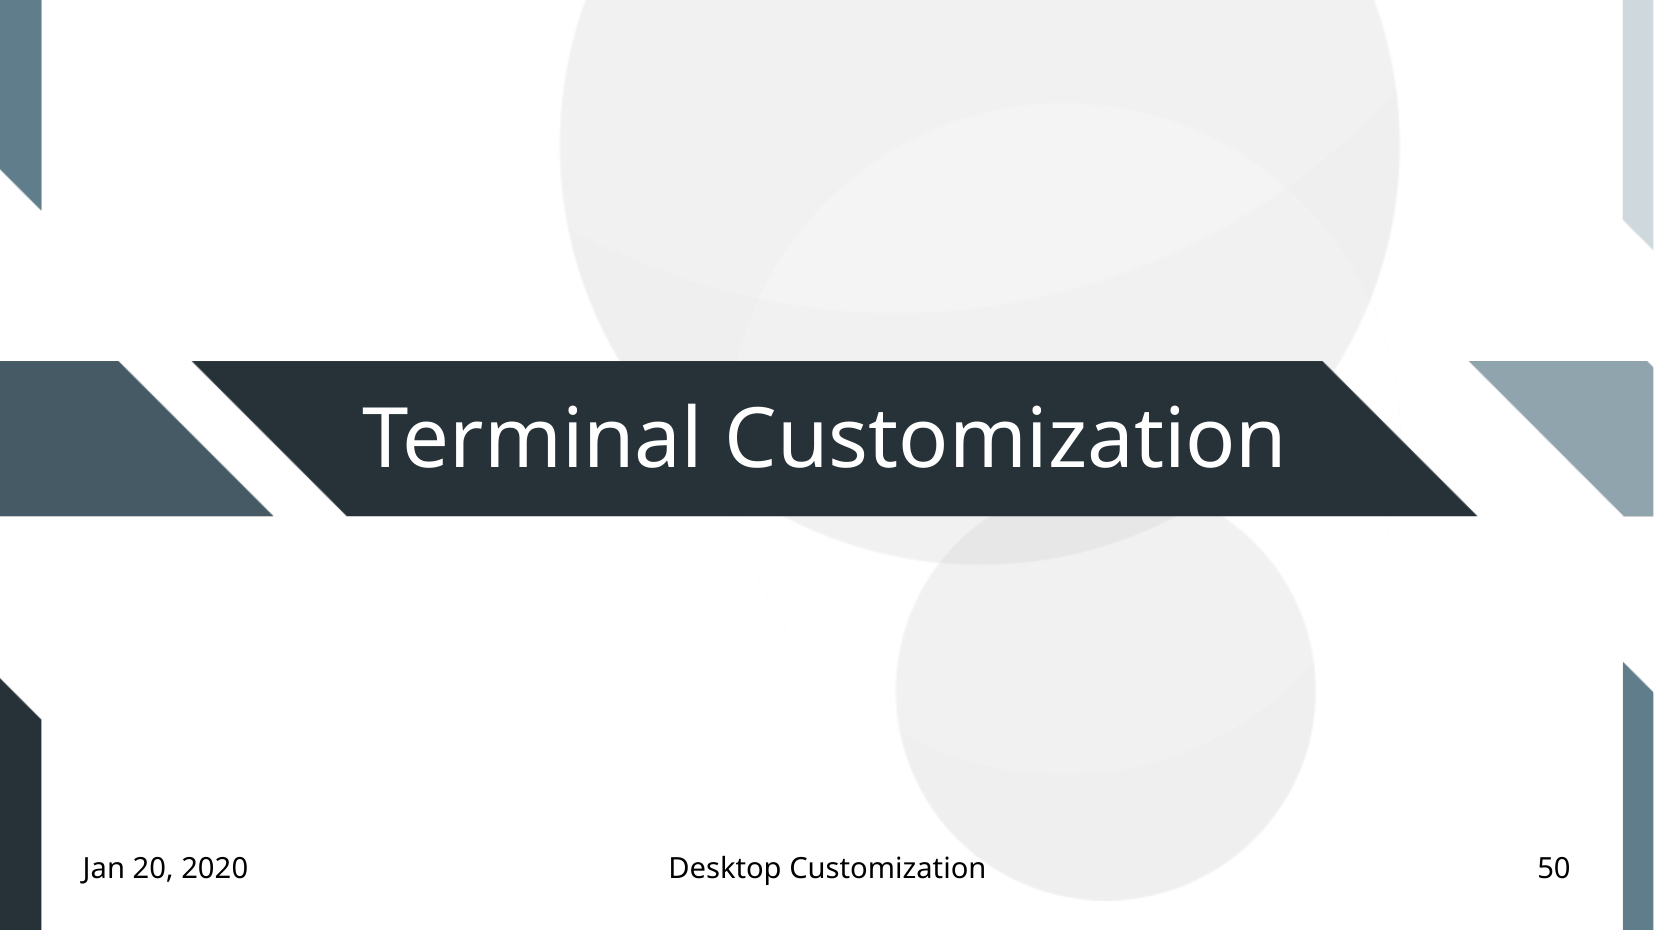

# Terminal Customization
Jan 20, 2020
Desktop Customization
50